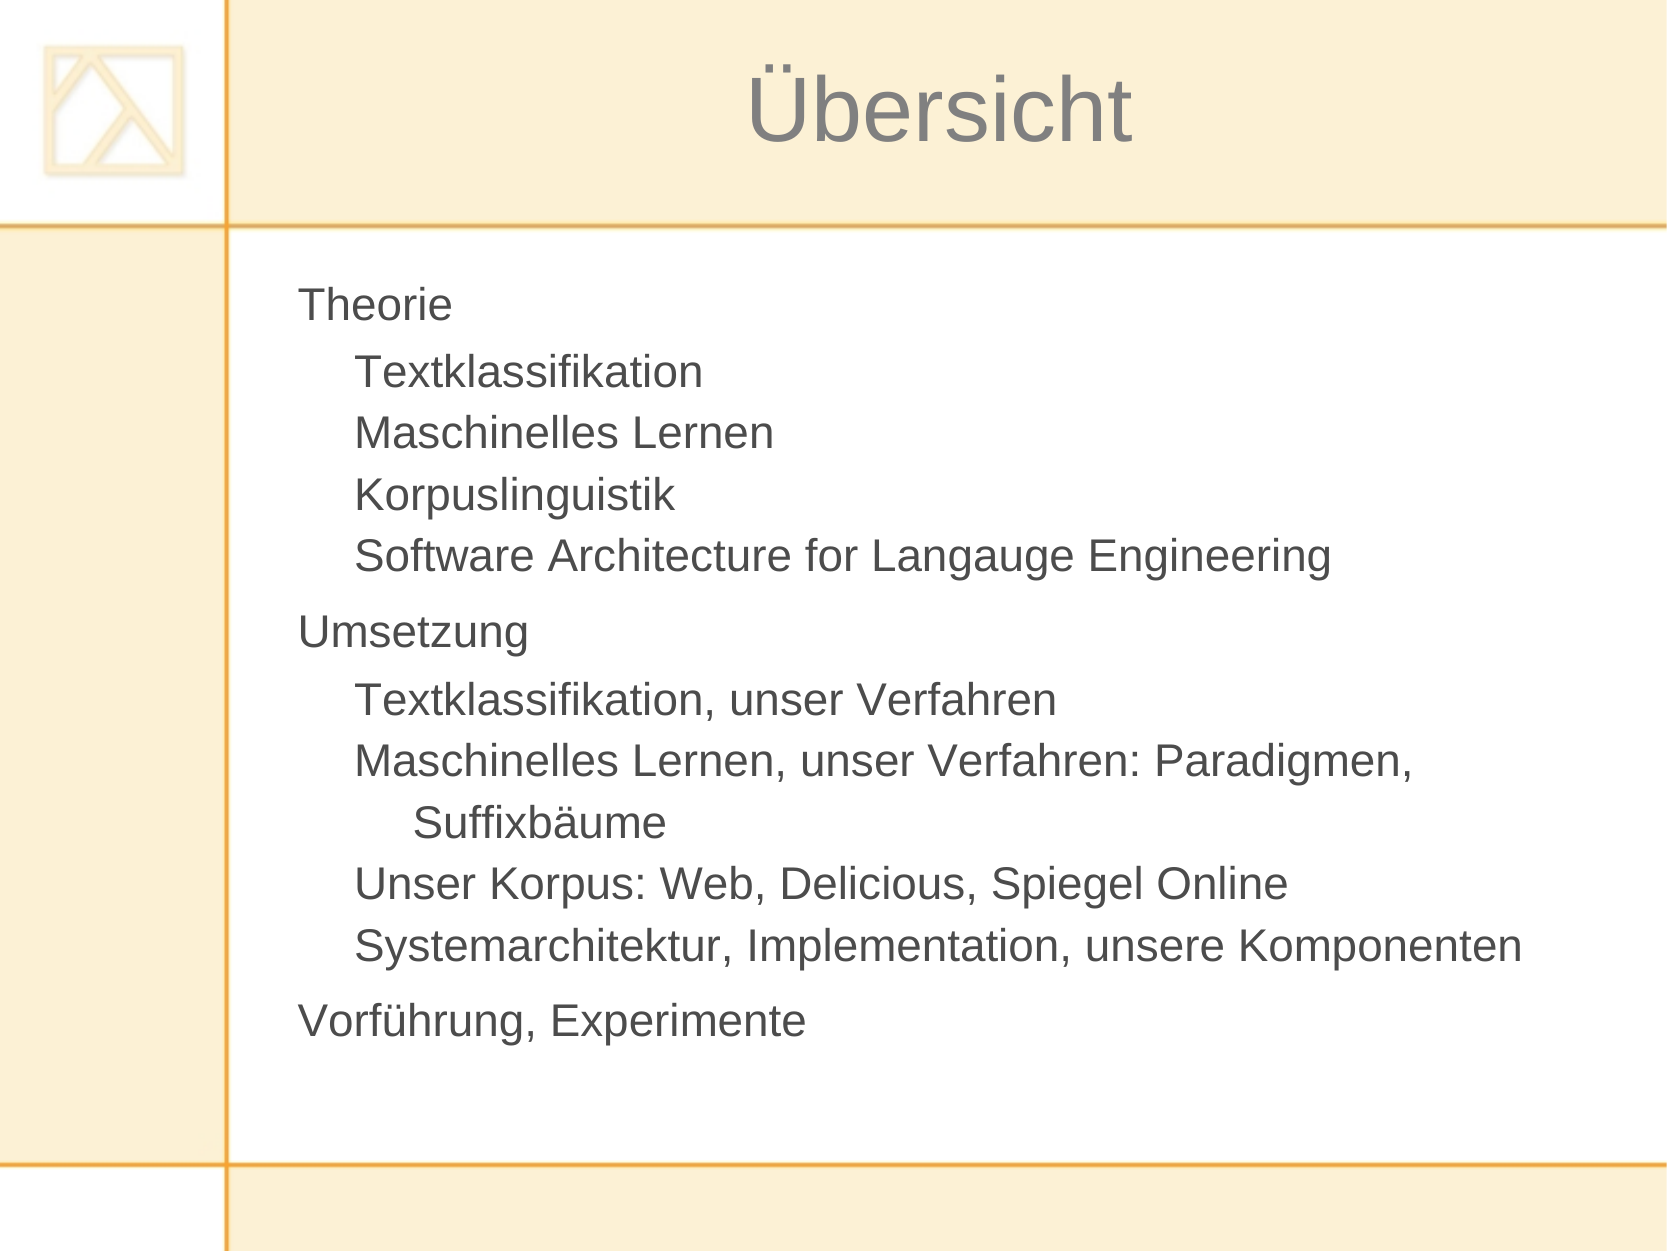

# Übersicht
Theorie
Textklassifikation
Maschinelles Lernen
Korpuslinguistik
Software Architecture for Langauge Engineering
Umsetzung
Textklassifikation, unser Verfahren
Maschinelles Lernen, unser Verfahren: Paradigmen, Suffixbäume
Unser Korpus: Web, Delicious, Spiegel Online
Systemarchitektur, Implementation, unsere Komponenten
Vorführung, Experimente